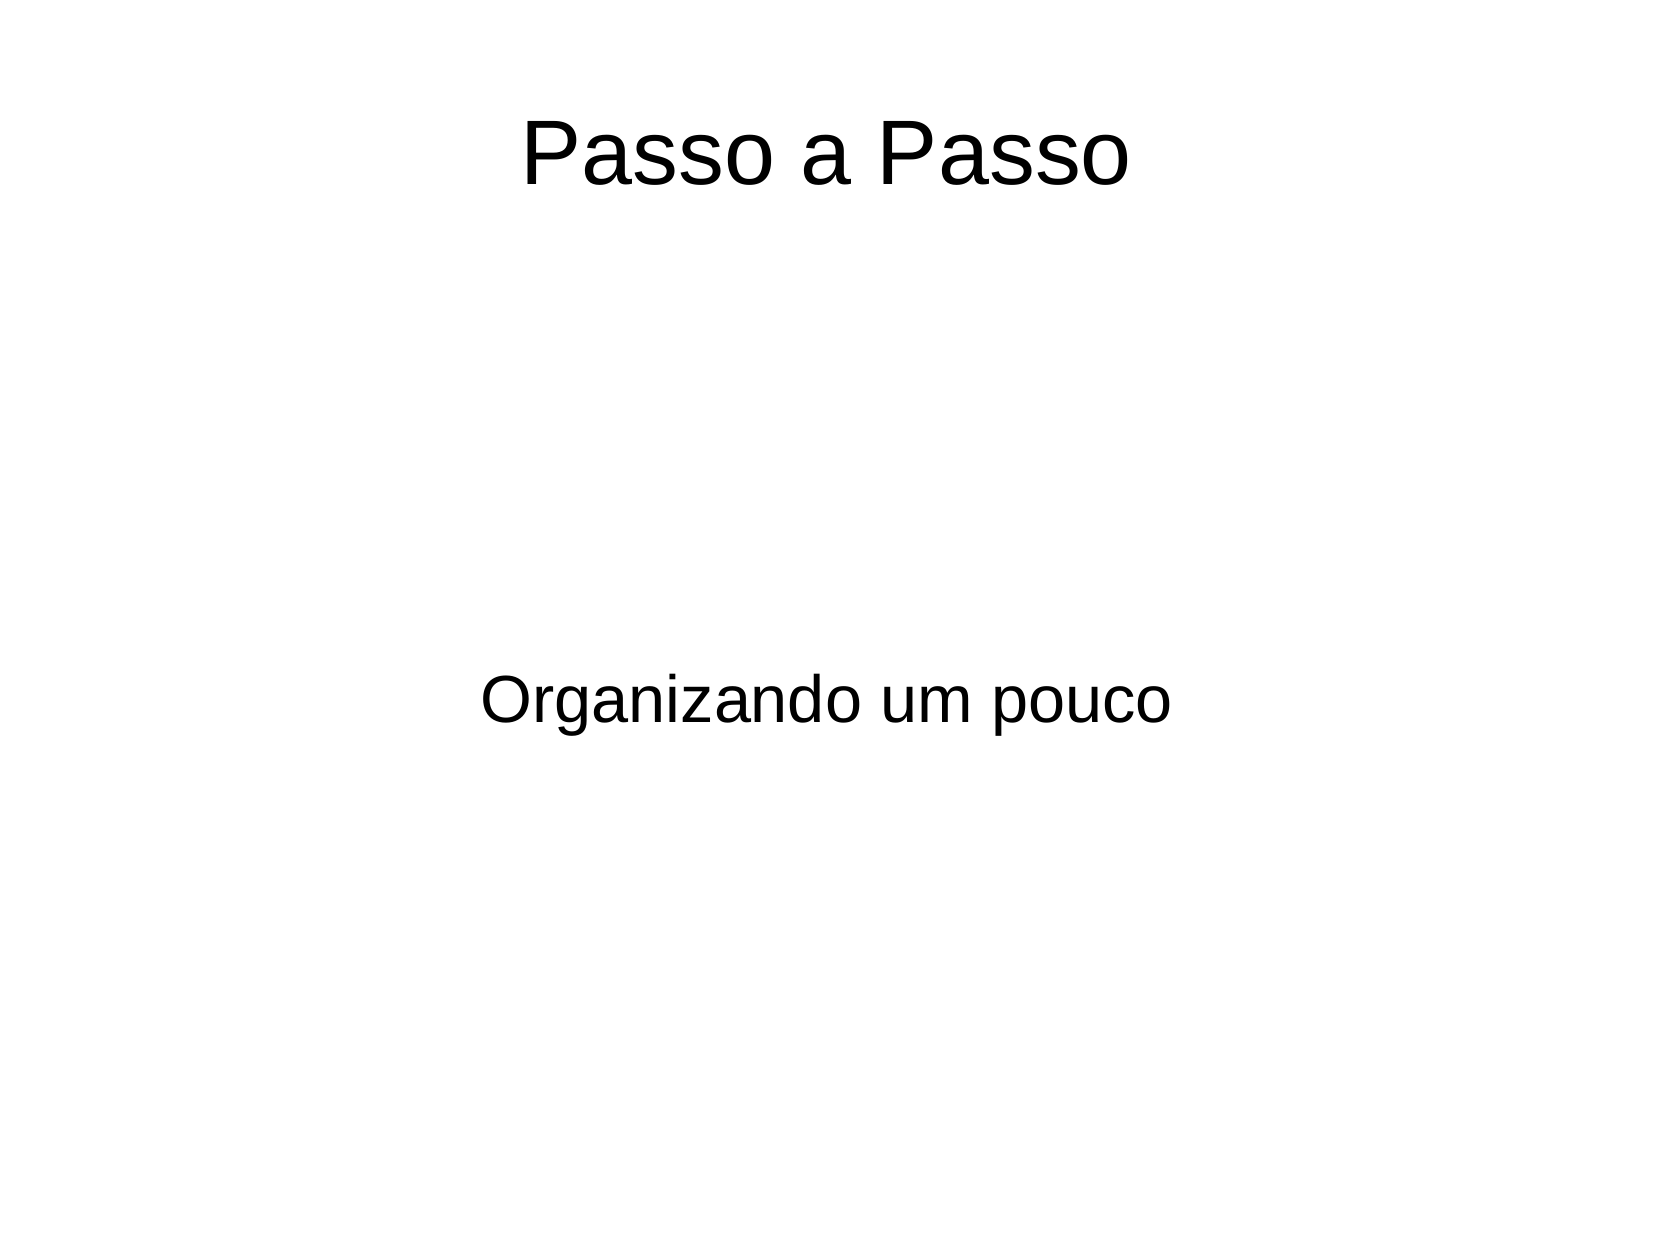

# Passo a Passo
Organizando um pouco